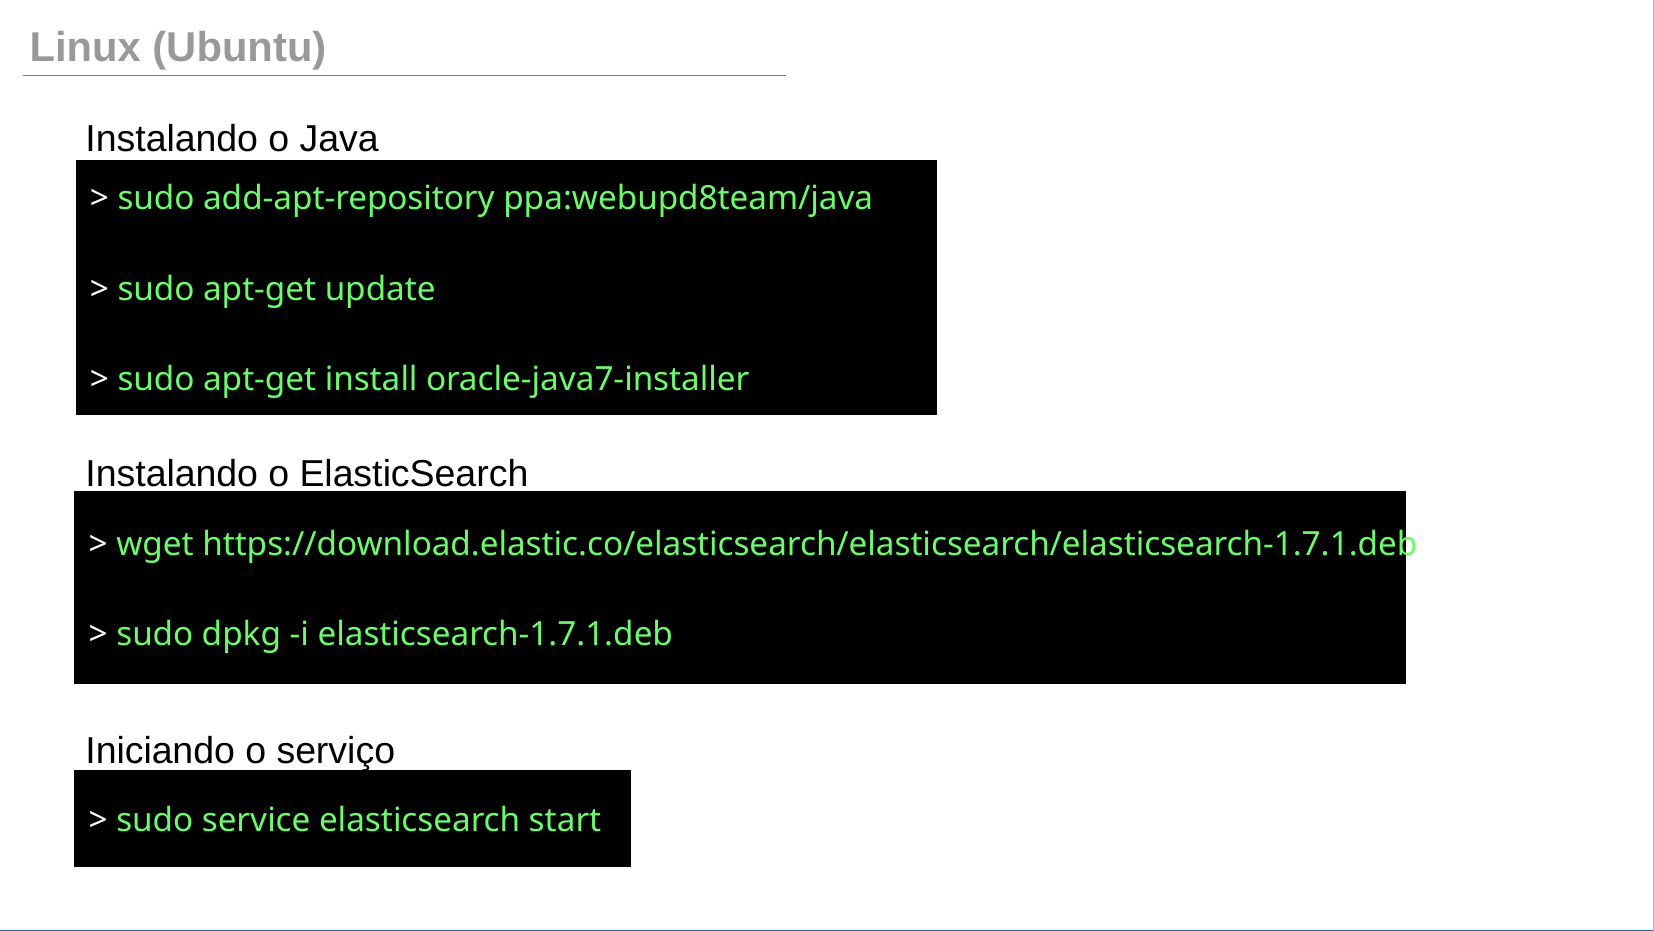

# Linux (Ubuntu)
Instalando o Java
> sudo add-apt-repository ppa:webupd8team/java
> sudo apt-get update
> sudo apt-get install oracle-java7-installer
Instalando o ElasticSearch
> wget https://download.elastic.co/elasticsearch/elasticsearch/elasticsearch-1.7.1.deb
> sudo dpkg -i elasticsearch-1.7.1.deb
Iniciando o serviço
> sudo service elasticsearch start